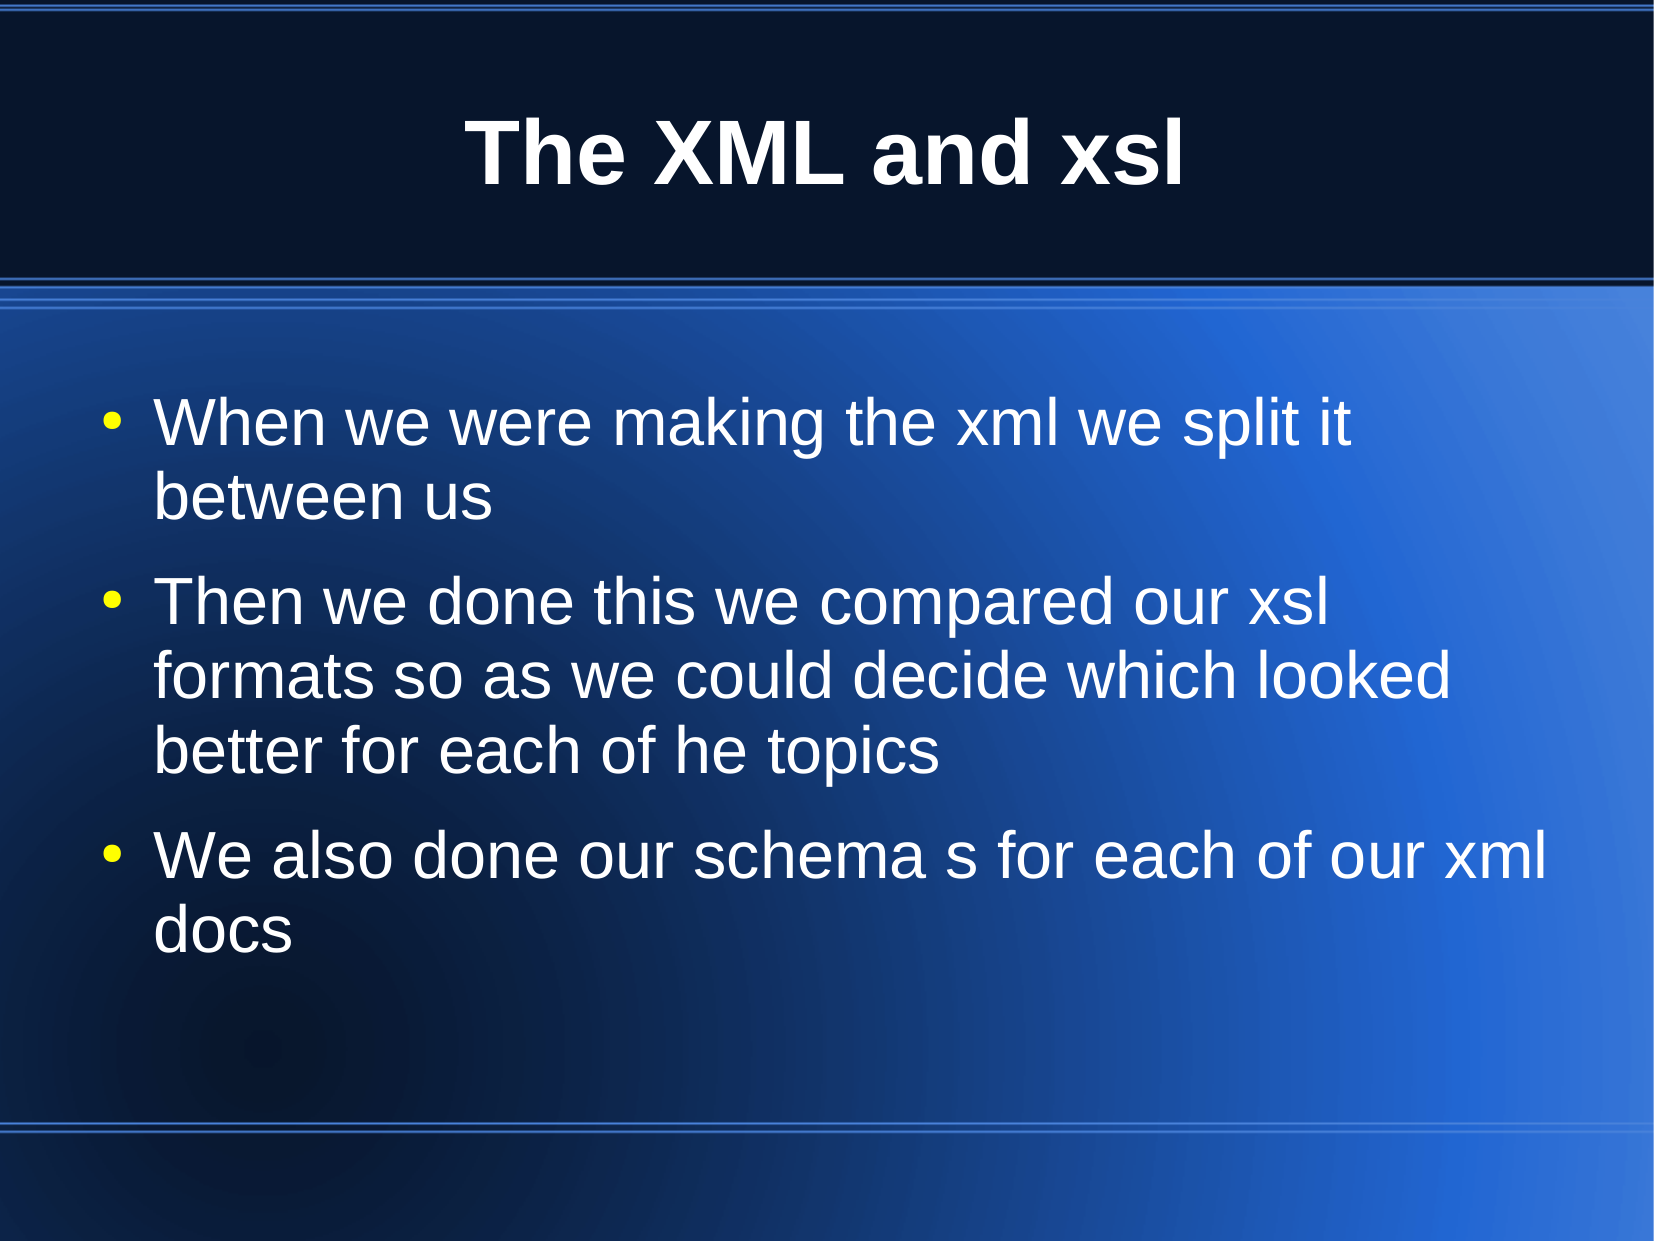

# The XML and xsl
When we were making the xml we split it between us
Then we done this we compared our xsl formats so as we could decide which looked better for each of he topics
We also done our schema s for each of our xml docs